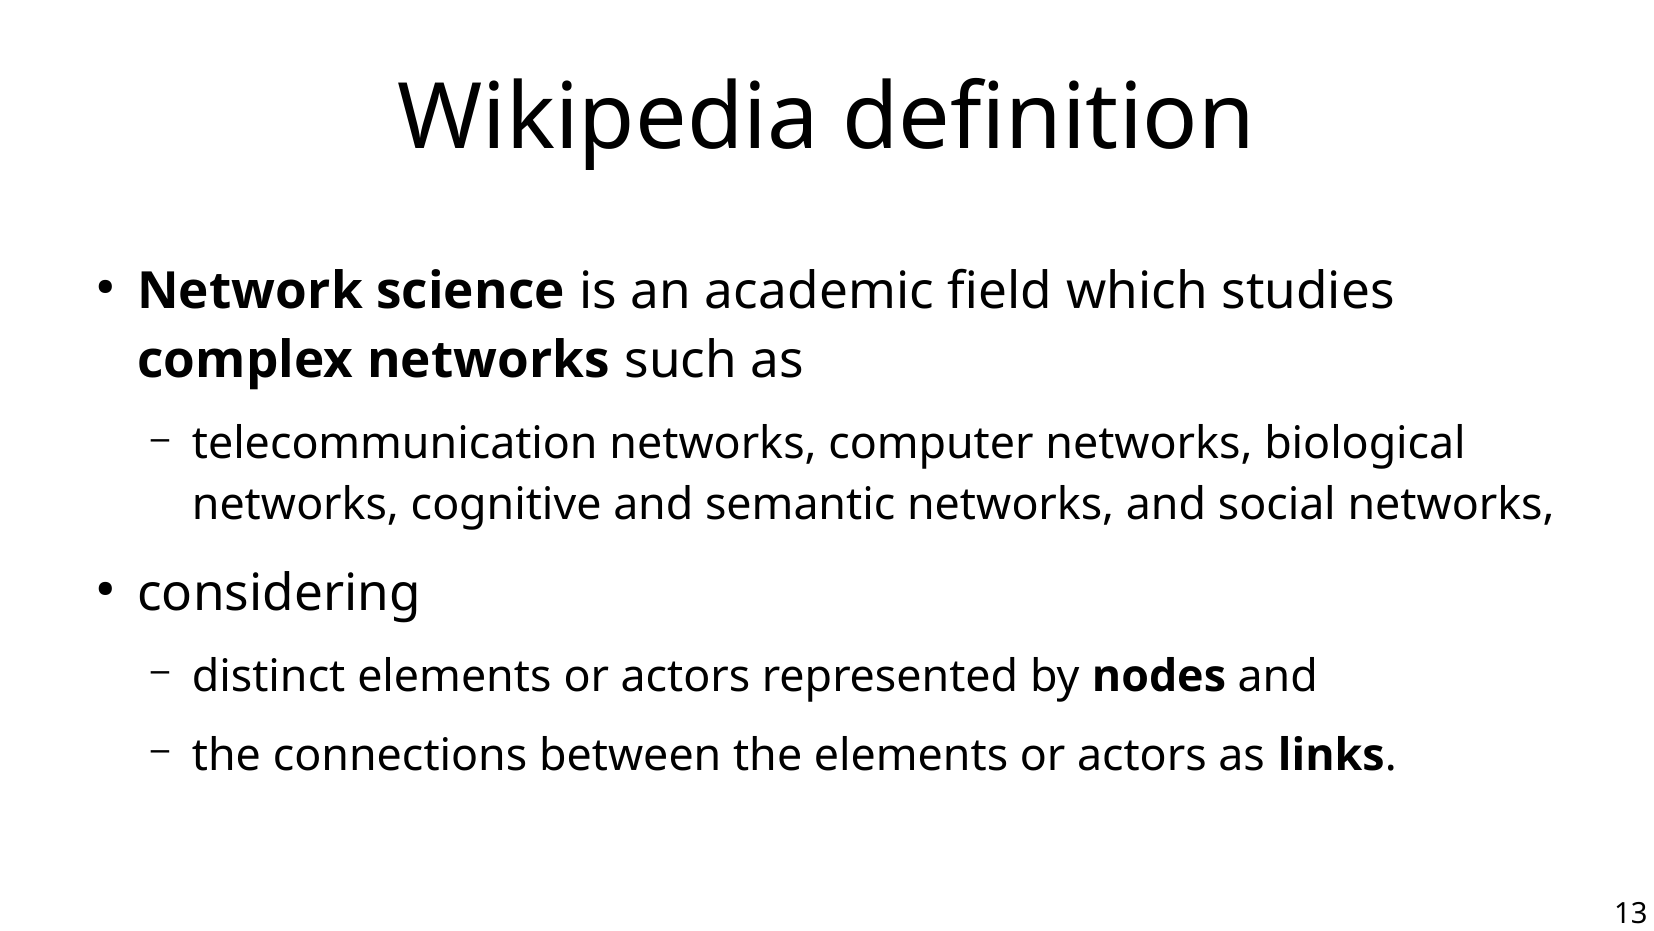

# Wikipedia definition
Network science is an academic field which studies complex networks such as
telecommunication networks, computer networks, biological networks, cognitive and semantic networks, and social networks,
considering
distinct elements or actors represented by nodes and
the connections between the elements or actors as links.
13